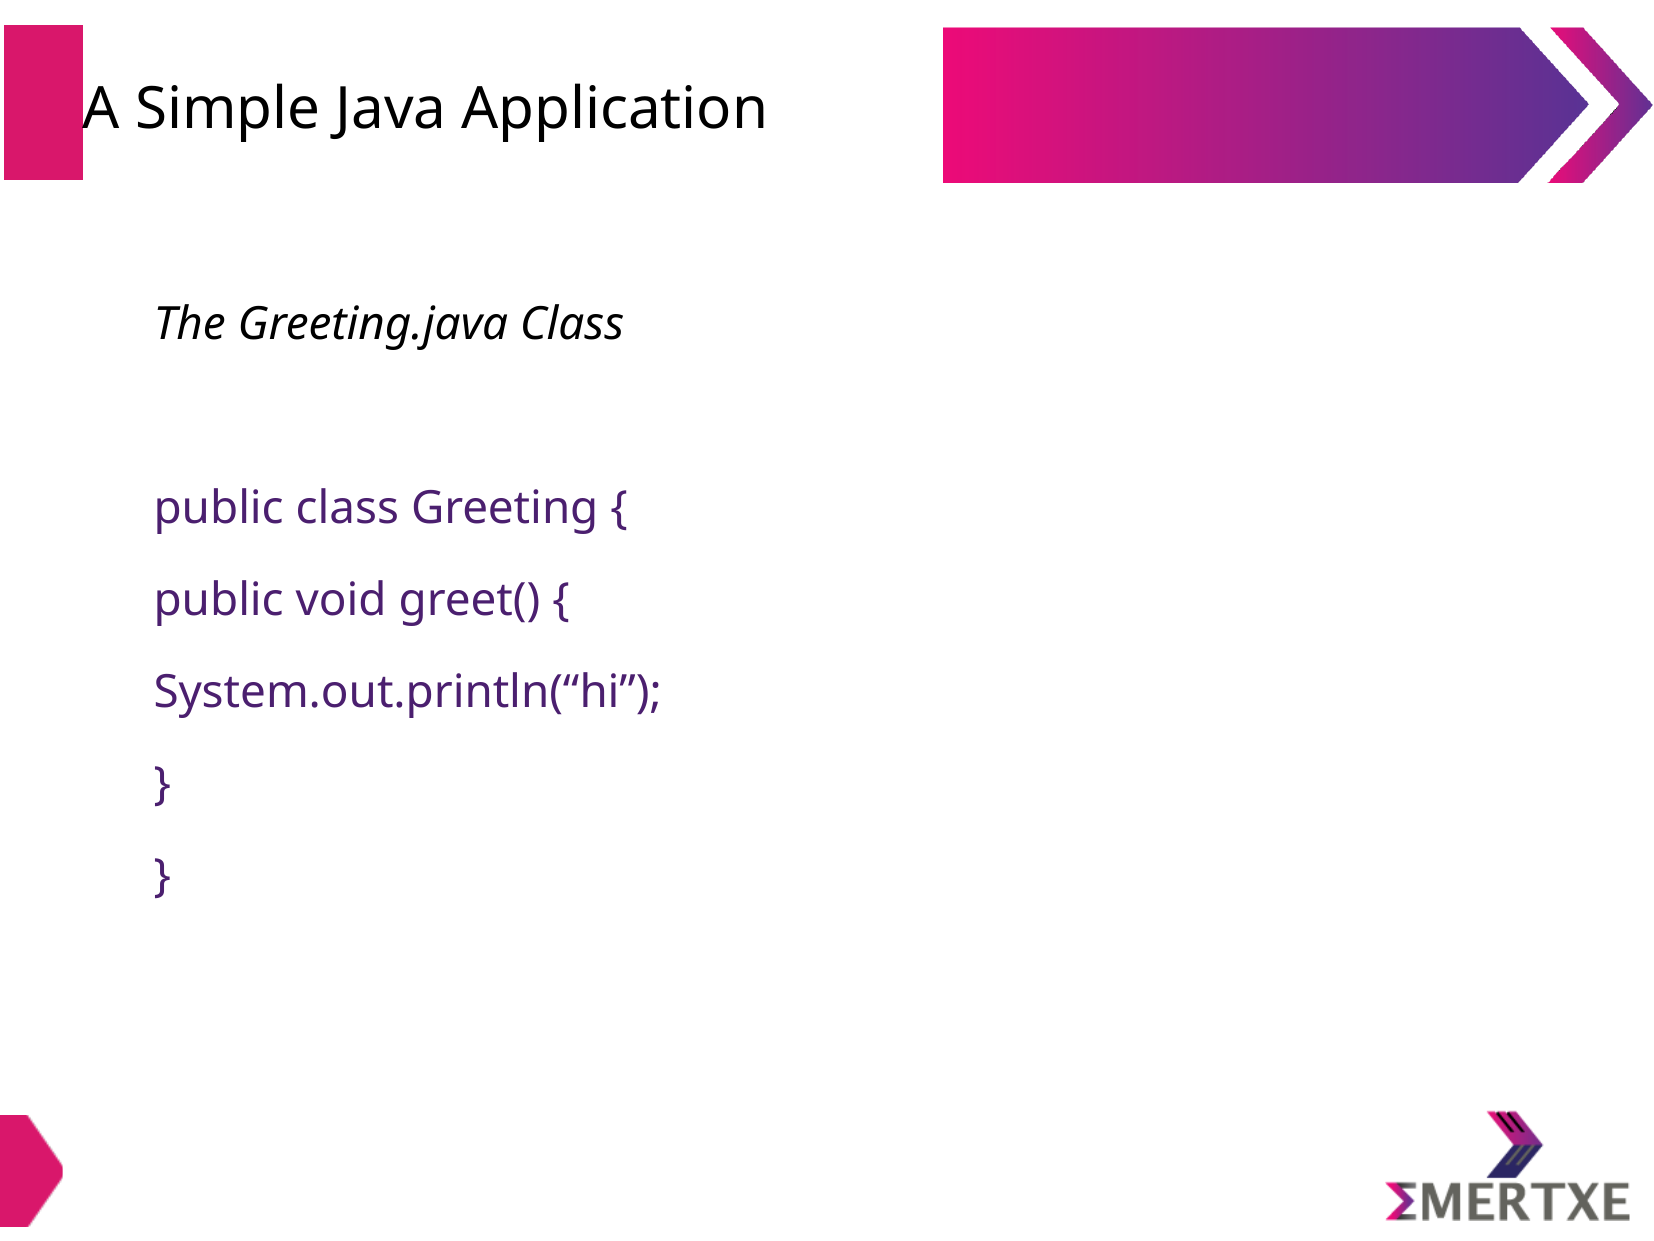

# A Simple Java Application
The Greeting.java Class
public class Greeting {
public void greet() {
System.out.println(“hi”);
}
}